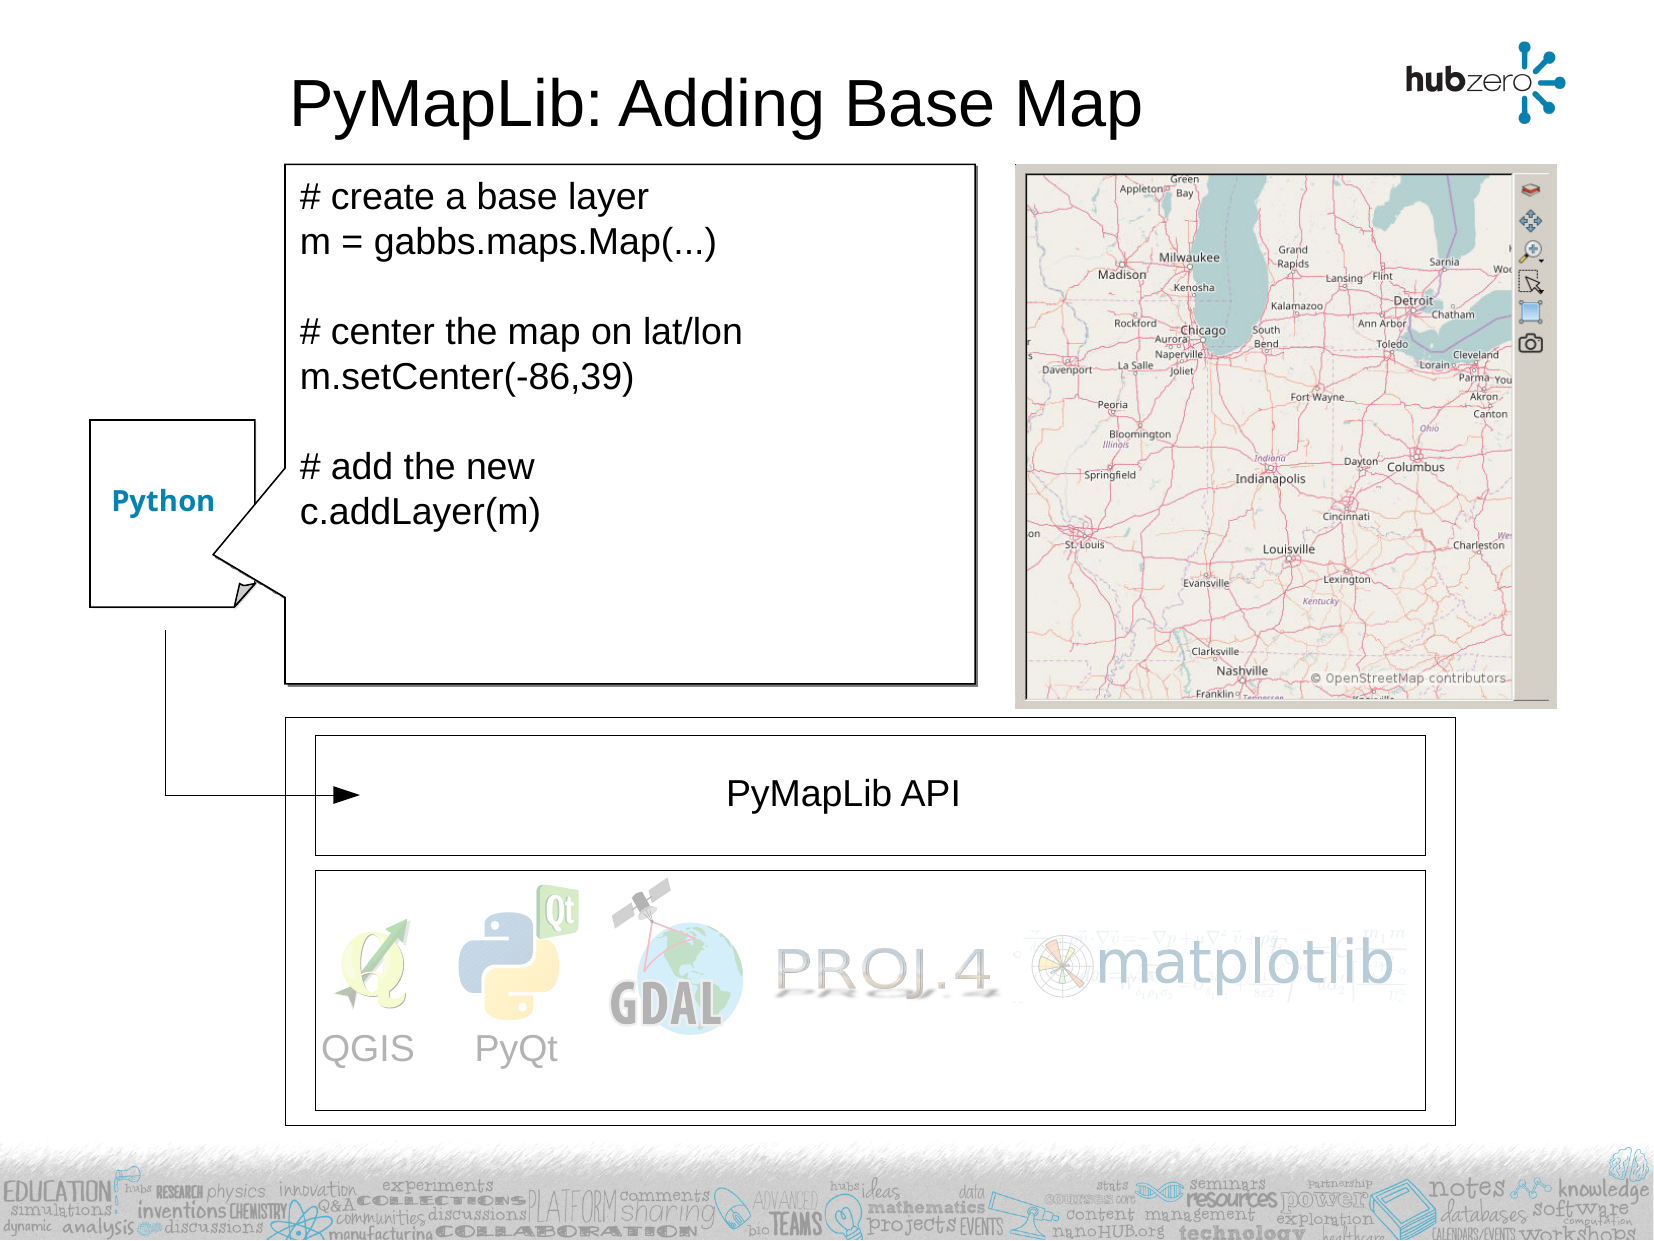

# PyMapLib: Adding Base Map
# create a base layer
m = gabbs.maps.Map(...)
# center the map on lat/lon
m.setCenter(-86,39)
# add the new
c.addLayer(m)
Python
PyMapLib API
QGIS
PyQt